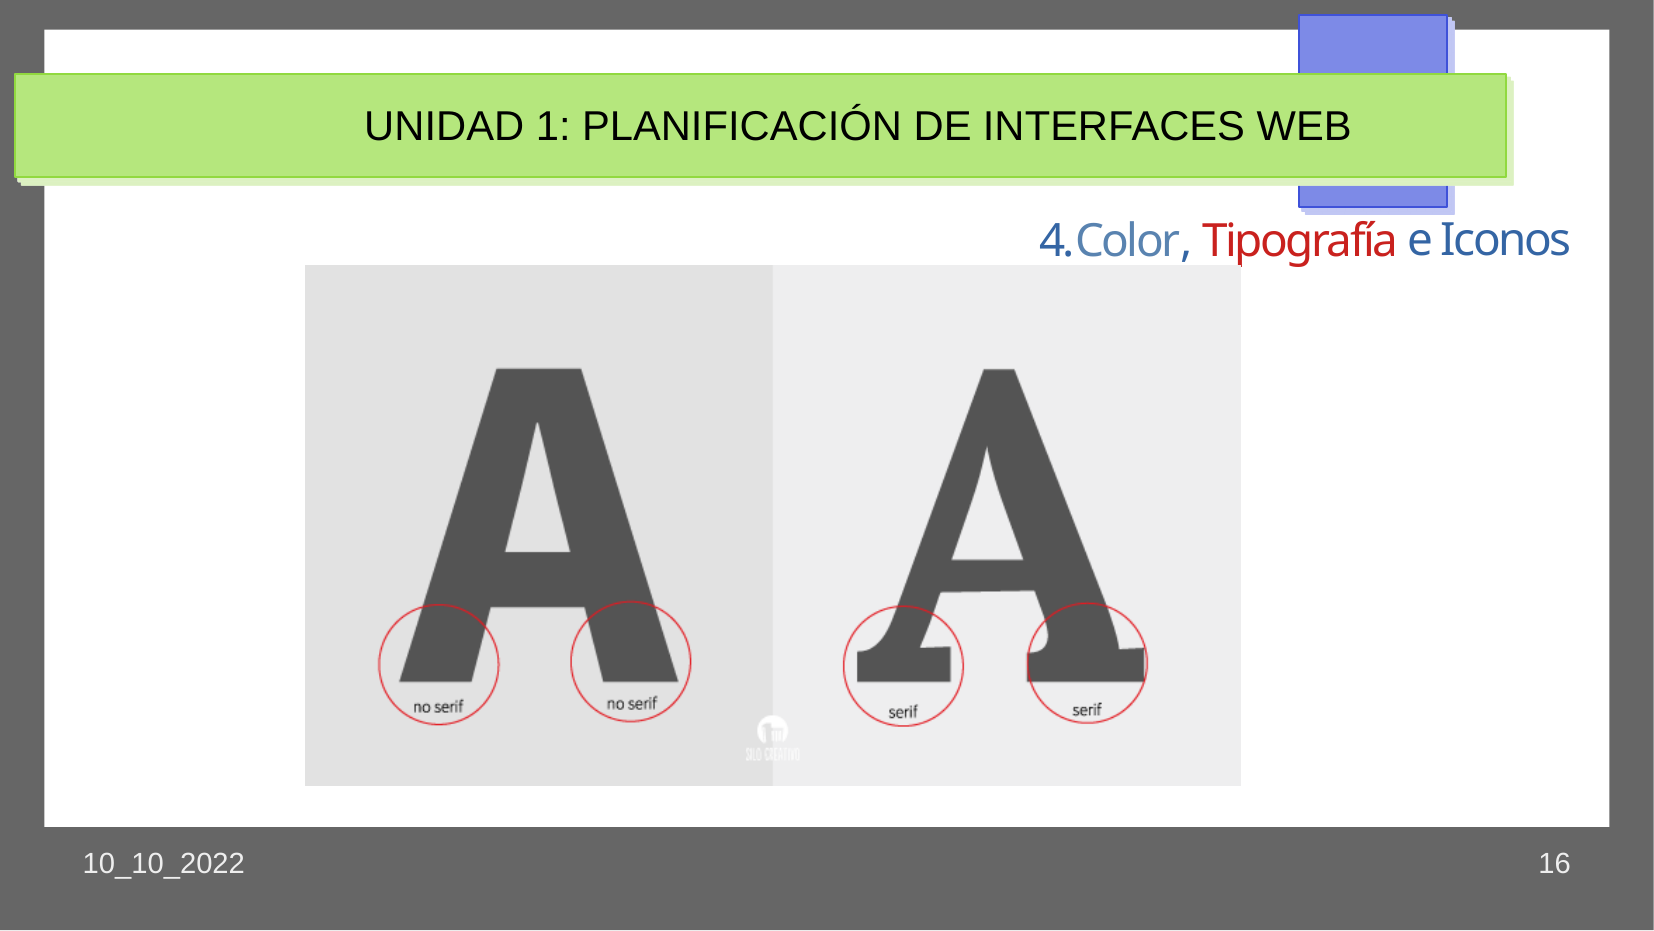

# UNIDAD 1: PLANIFICACIÓN DE INTERFACES WEB
4.Color, Tipografía e Iconos
10_10_2022
16